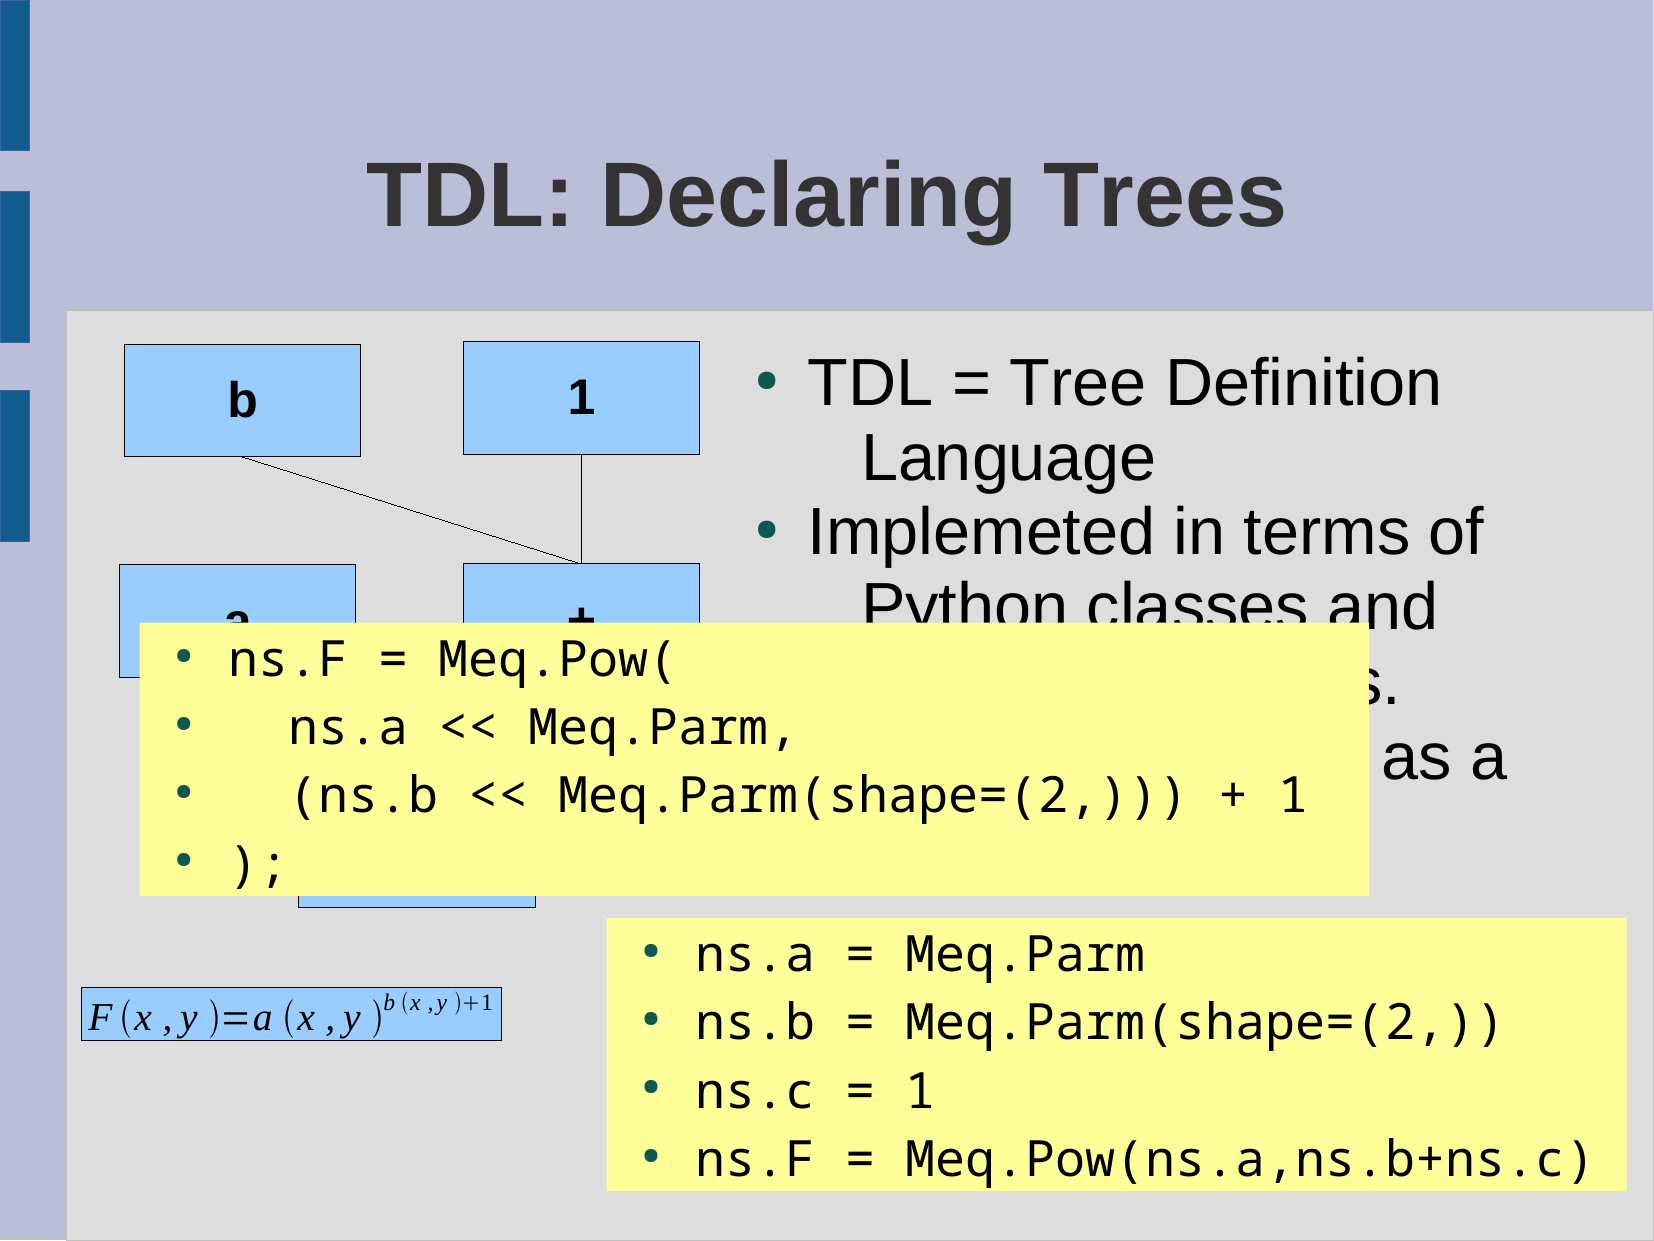

# TDL: Declaring Trees
1
b
TDL = Tree Definition Language
Implemeted in terms of Python classes and operator methods.
“Declare” your tree as a Python script.
+
a
ns.F = Meq.Pow(
 ns.a << Meq.Parm,
 (ns.b << Meq.Parm(shape=(2,))) + 1
);
pow(◦,◦)
ns.a = Meq.Parm
ns.b = Meq.Parm(shape=(2,))
ns.c = 1
ns.F = Meq.Pow(ns.a,ns.b+ns.c)